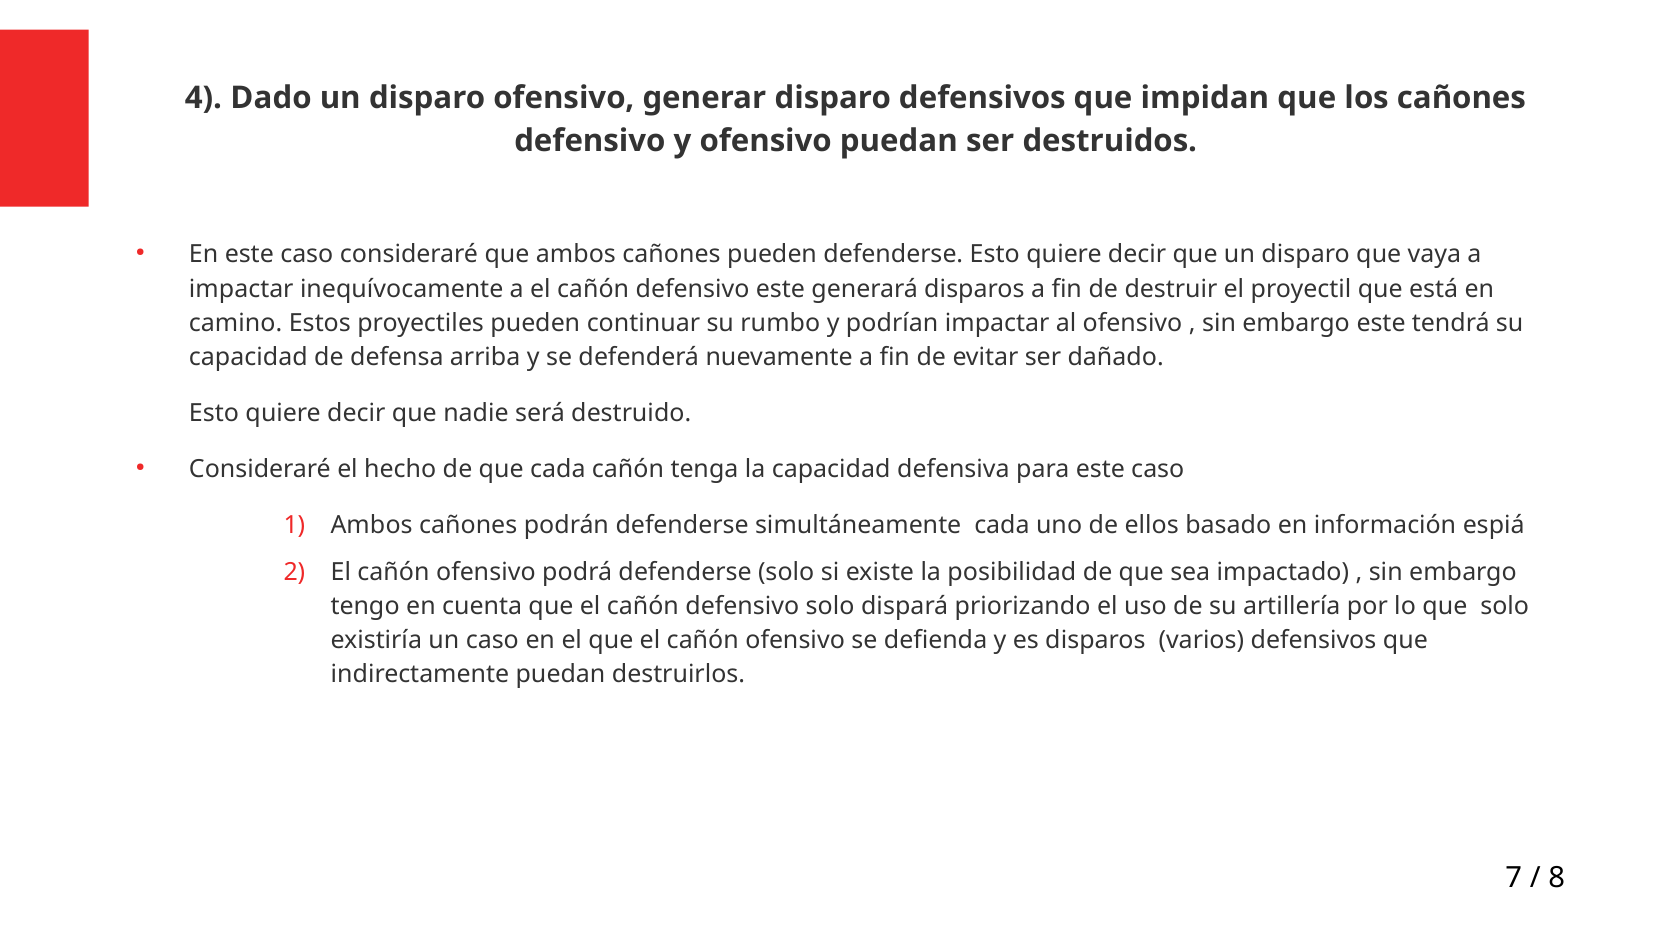

# 4). Dado un disparo ofensivo, generar disparo defensivos que impidan que los cañones defensivo y ofensivo puedan ser destruidos.
En este caso consideraré que ambos cañones pueden defenderse. Esto quiere decir que un disparo que vaya a impactar inequívocamente a el cañón defensivo este generará disparos a fin de destruir el proyectil que está en camino. Estos proyectiles pueden continuar su rumbo y podrían impactar al ofensivo , sin embargo este tendrá su capacidad de defensa arriba y se defenderá nuevamente a fin de evitar ser dañado.
Esto quiere decir que nadie será destruido.
Consideraré el hecho de que cada cañón tenga la capacidad defensiva para este caso
Ambos cañones podrán defenderse simultáneamente cada uno de ellos basado en información espiá
El cañón ofensivo podrá defenderse (solo si existe la posibilidad de que sea impactado) , sin embargo tengo en cuenta que el cañón defensivo solo dispará priorizando el uso de su artillería por lo que solo existiría un caso en el que el cañón ofensivo se defienda y es disparos (varios) defensivos que indirectamente puedan destruirlos.
7